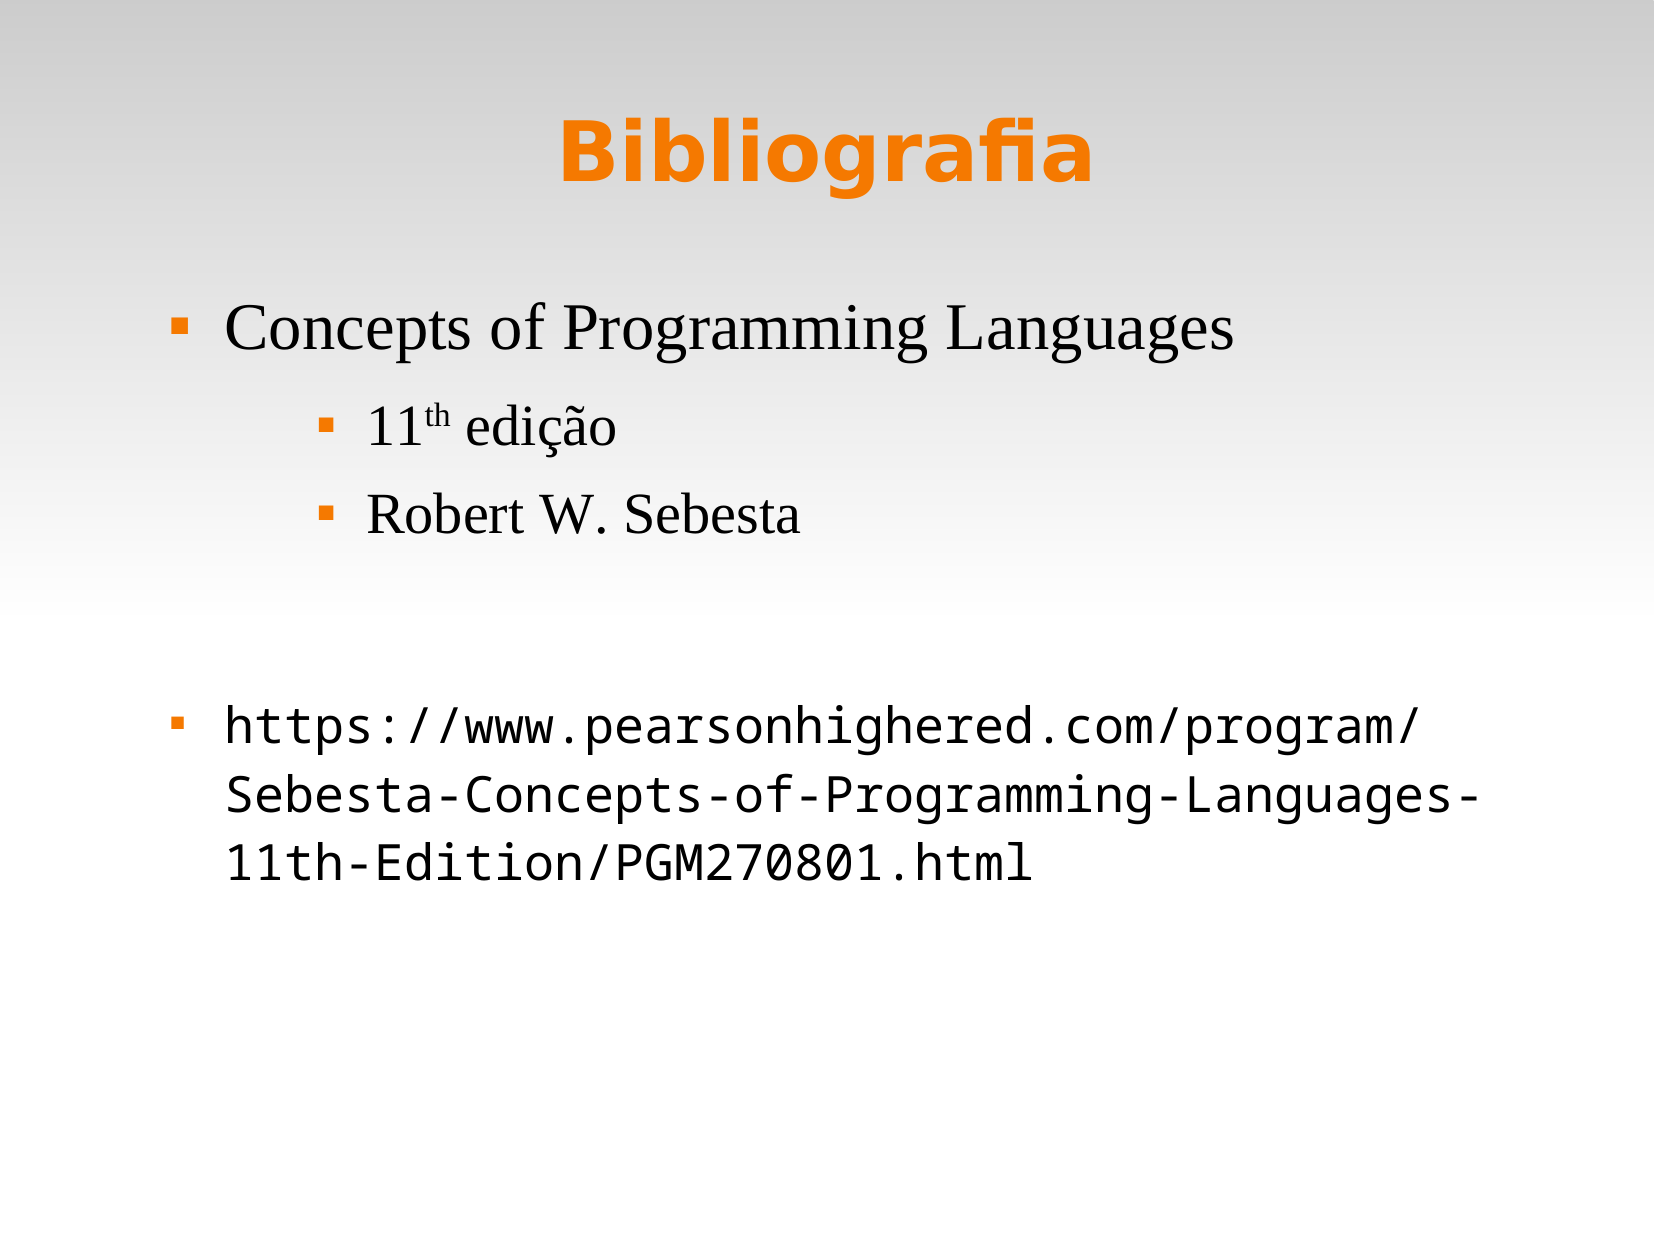

# Bibliografia
Concepts of Programming Languages
11th edição
Robert W. Sebesta
https://www.pearsonhighered.com/program/Sebesta-Concepts-of-Programming-Languages-11th-Edition/PGM270801.html